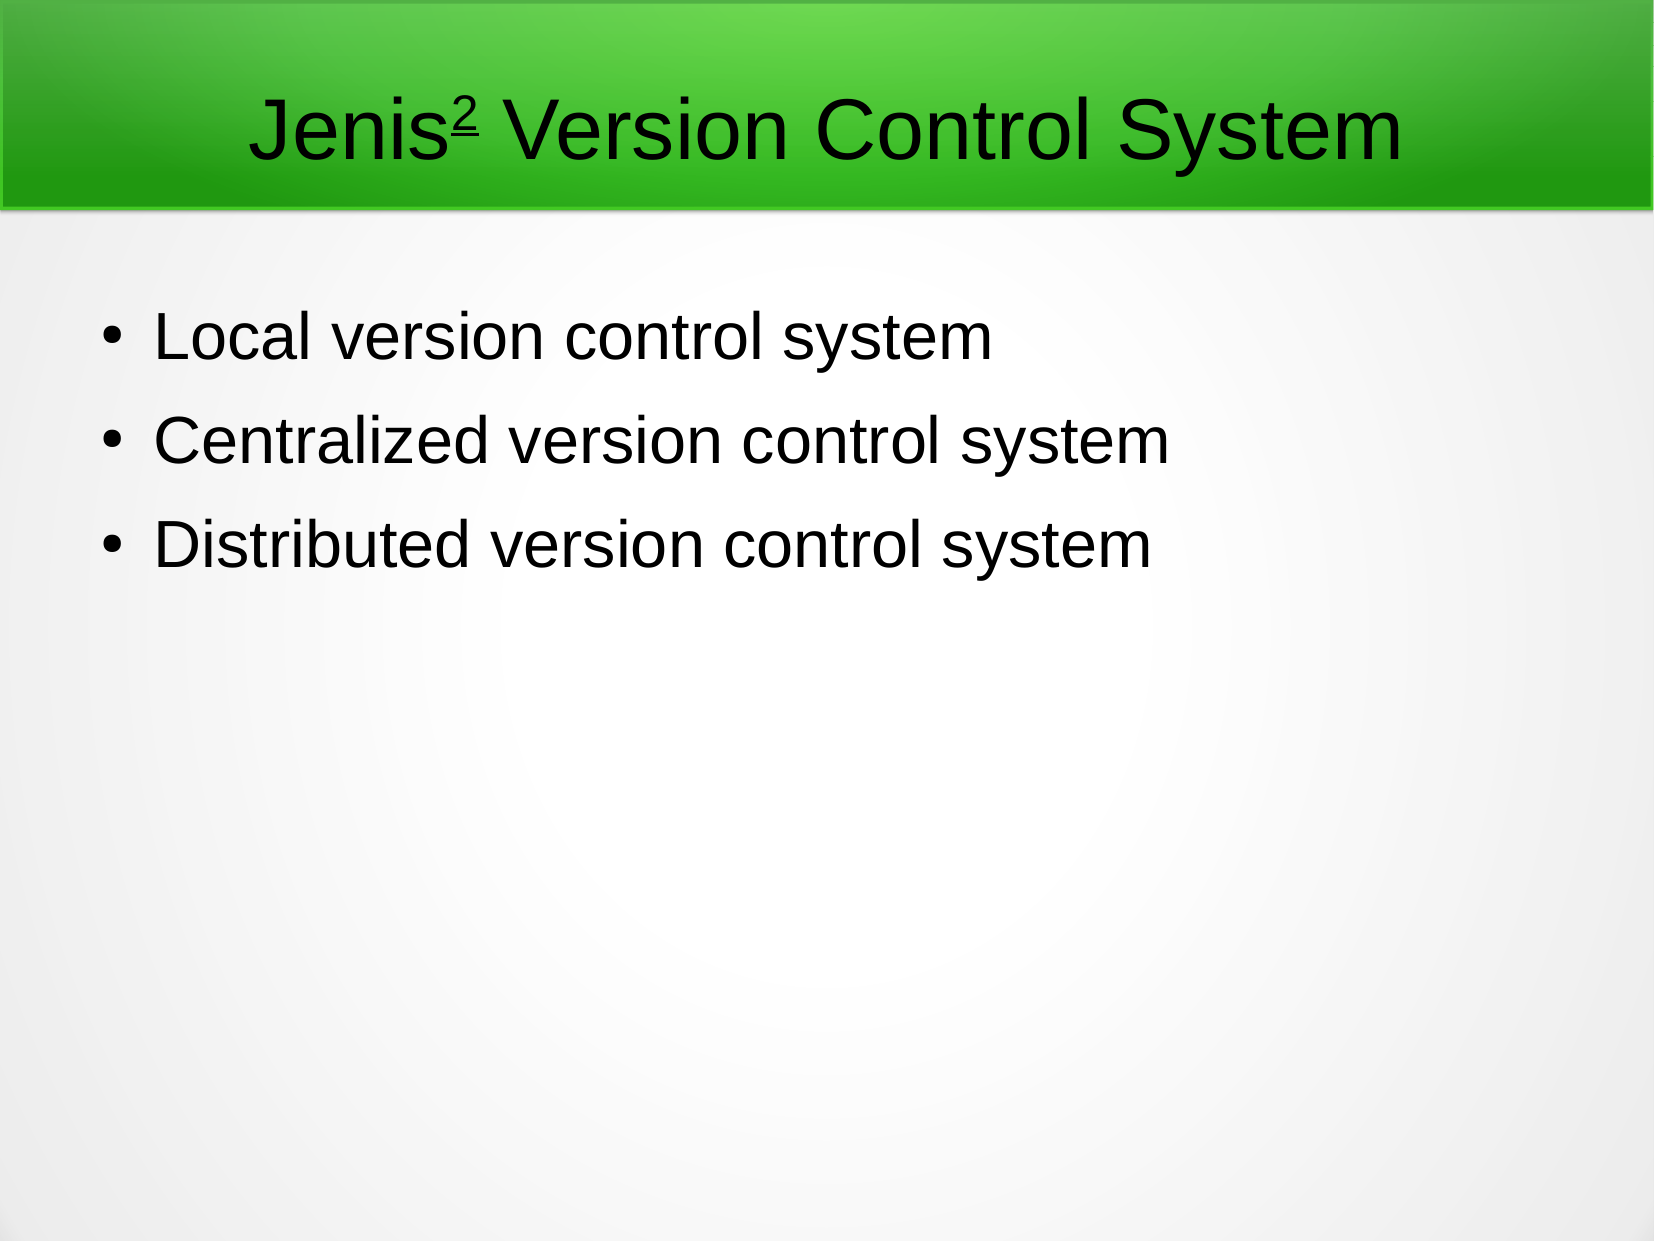

# Jenis2 Version Control System
Local version control system
Centralized version control system
Distributed version control system